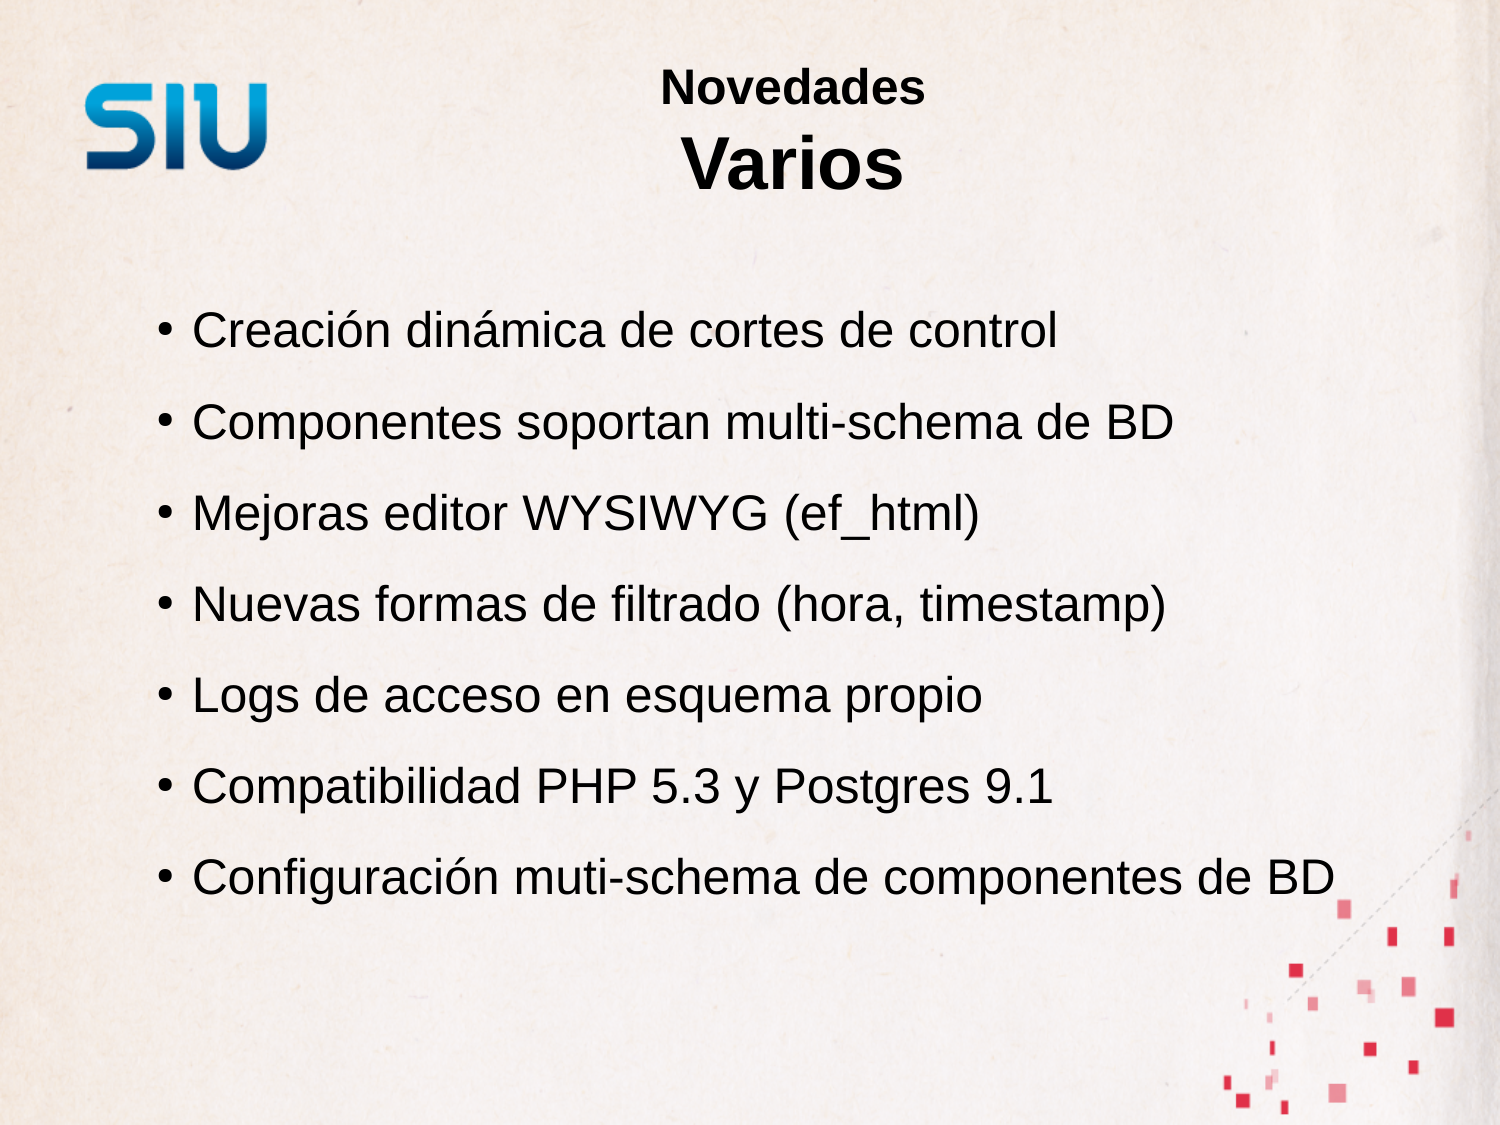

Novedades
Varios
Creación dinámica de cortes de control
Componentes soportan multi-schema de BD
Mejoras editor WYSIWYG (ef_html)
Nuevas formas de filtrado (hora, timestamp)
Logs de acceso en esquema propio
Compatibilidad PHP 5.3 y Postgres 9.1
Configuración muti-schema de componentes de BD